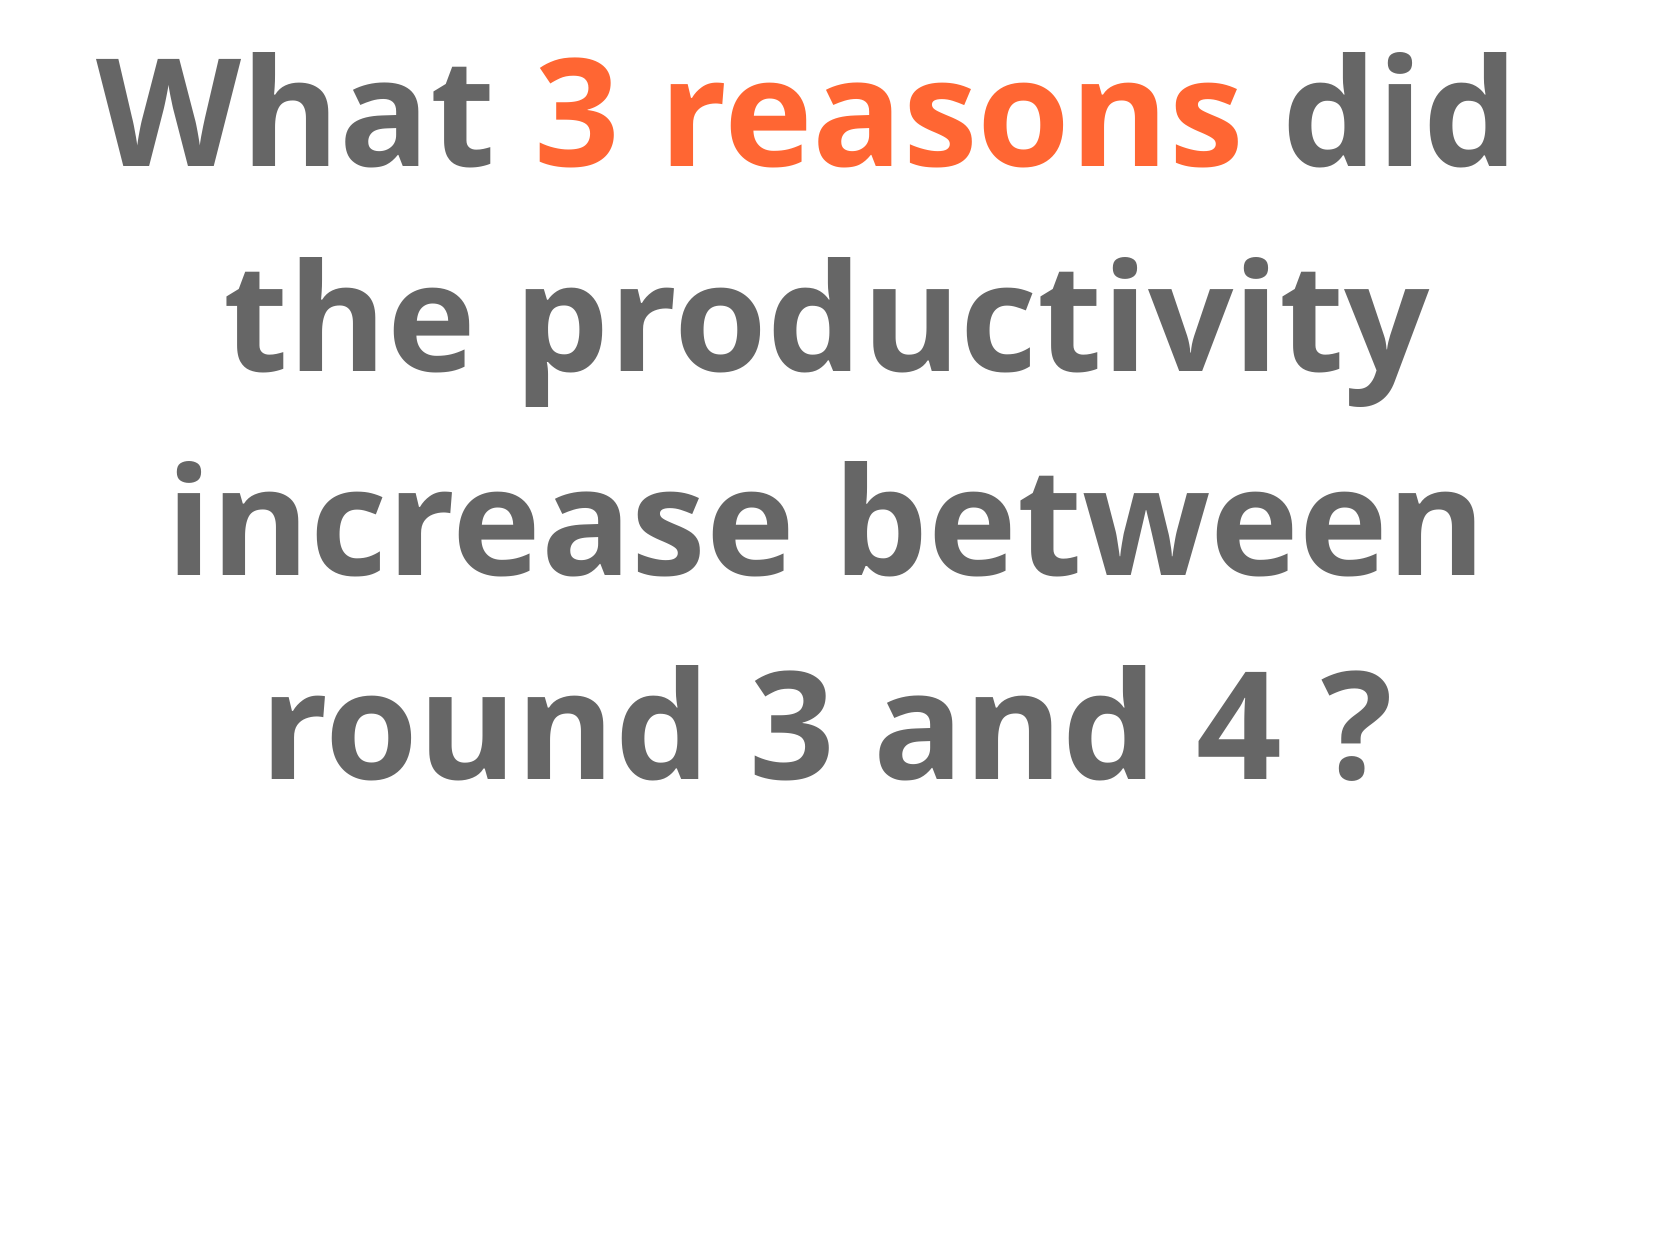

# What 3 reasons did the productivity increase between round 3 and 4 ?